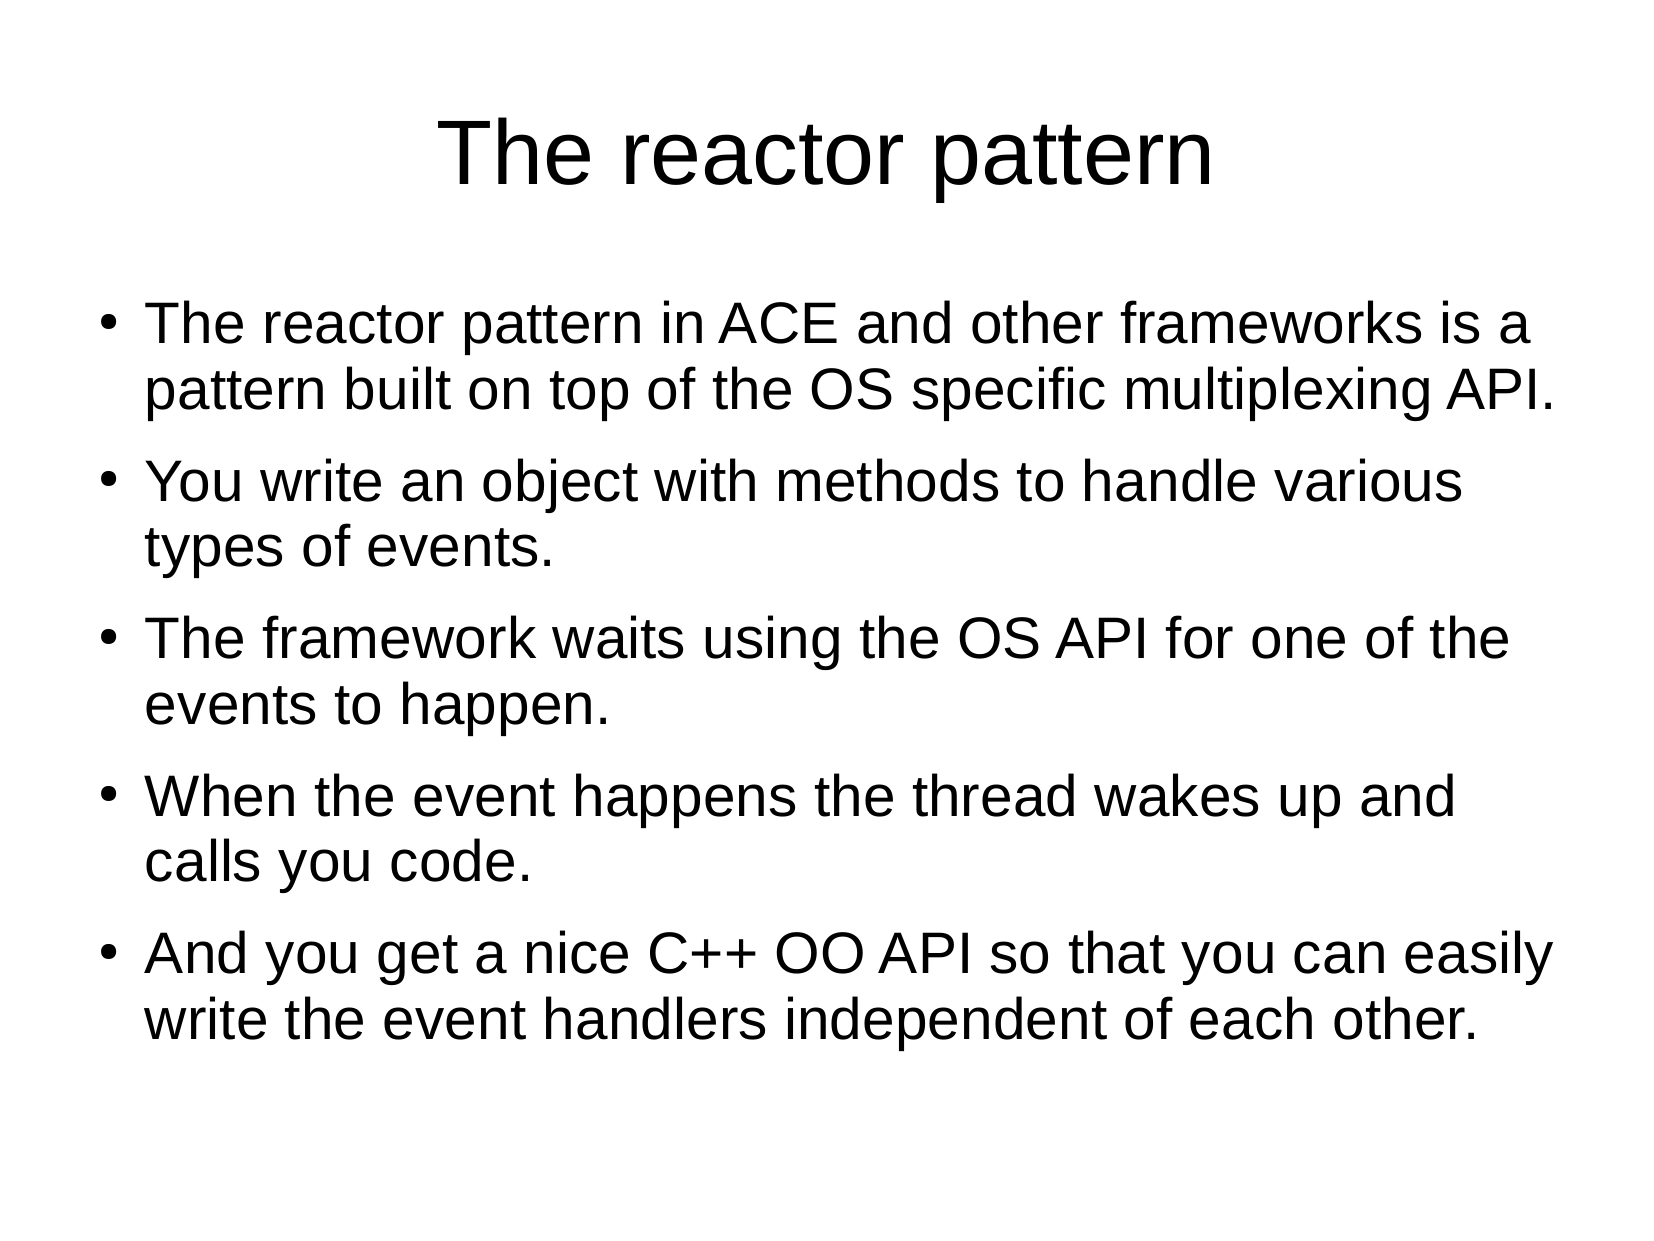

# The reactor pattern
The reactor pattern in ACE and other frameworks is a pattern built on top of the OS specific multiplexing API.
You write an object with methods to handle various types of events.
The framework waits using the OS API for one of the events to happen.
When the event happens the thread wakes up and calls you code.
And you get a nice C++ OO API so that you can easily write the event handlers independent of each other.